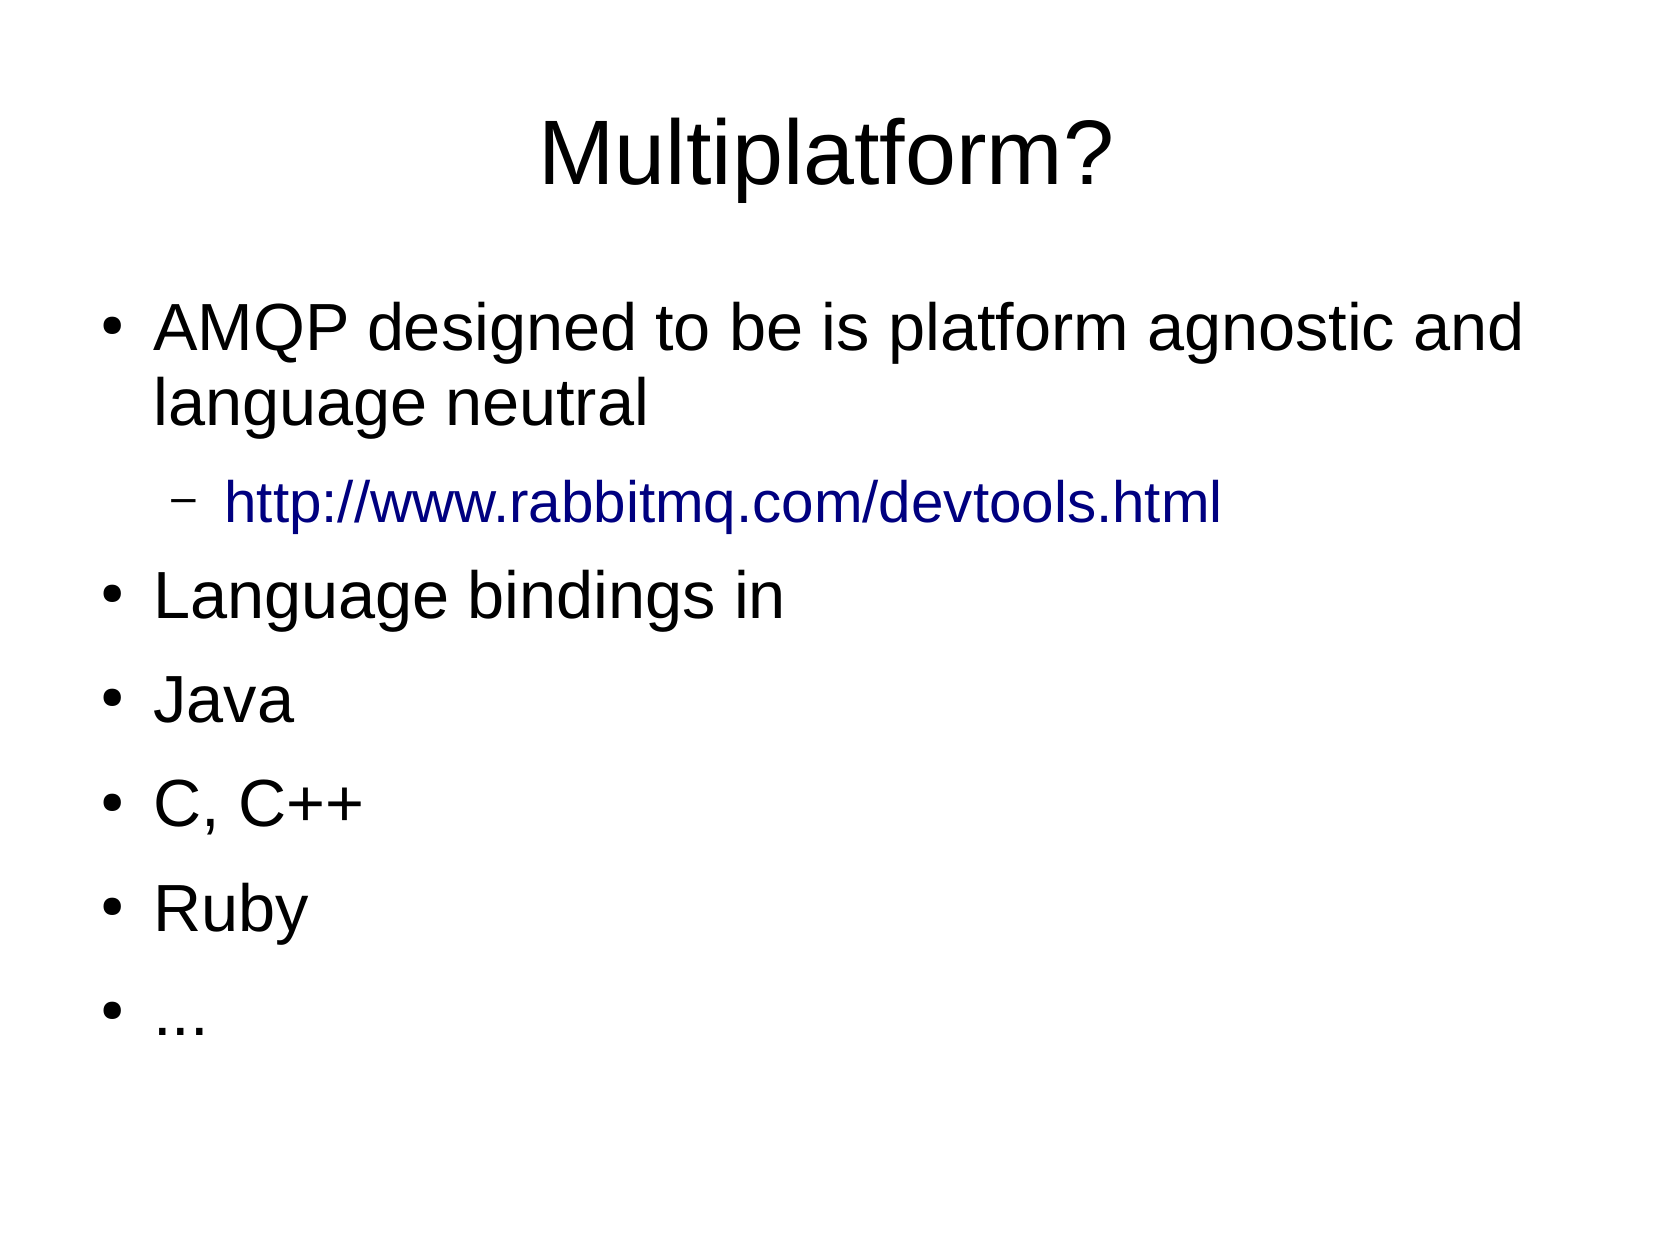

# Multiplatform?
AMQP designed to be is platform agnostic and language neutral
http://www.rabbitmq.com/devtools.html
Language bindings in
Java
C, C++
Ruby
...